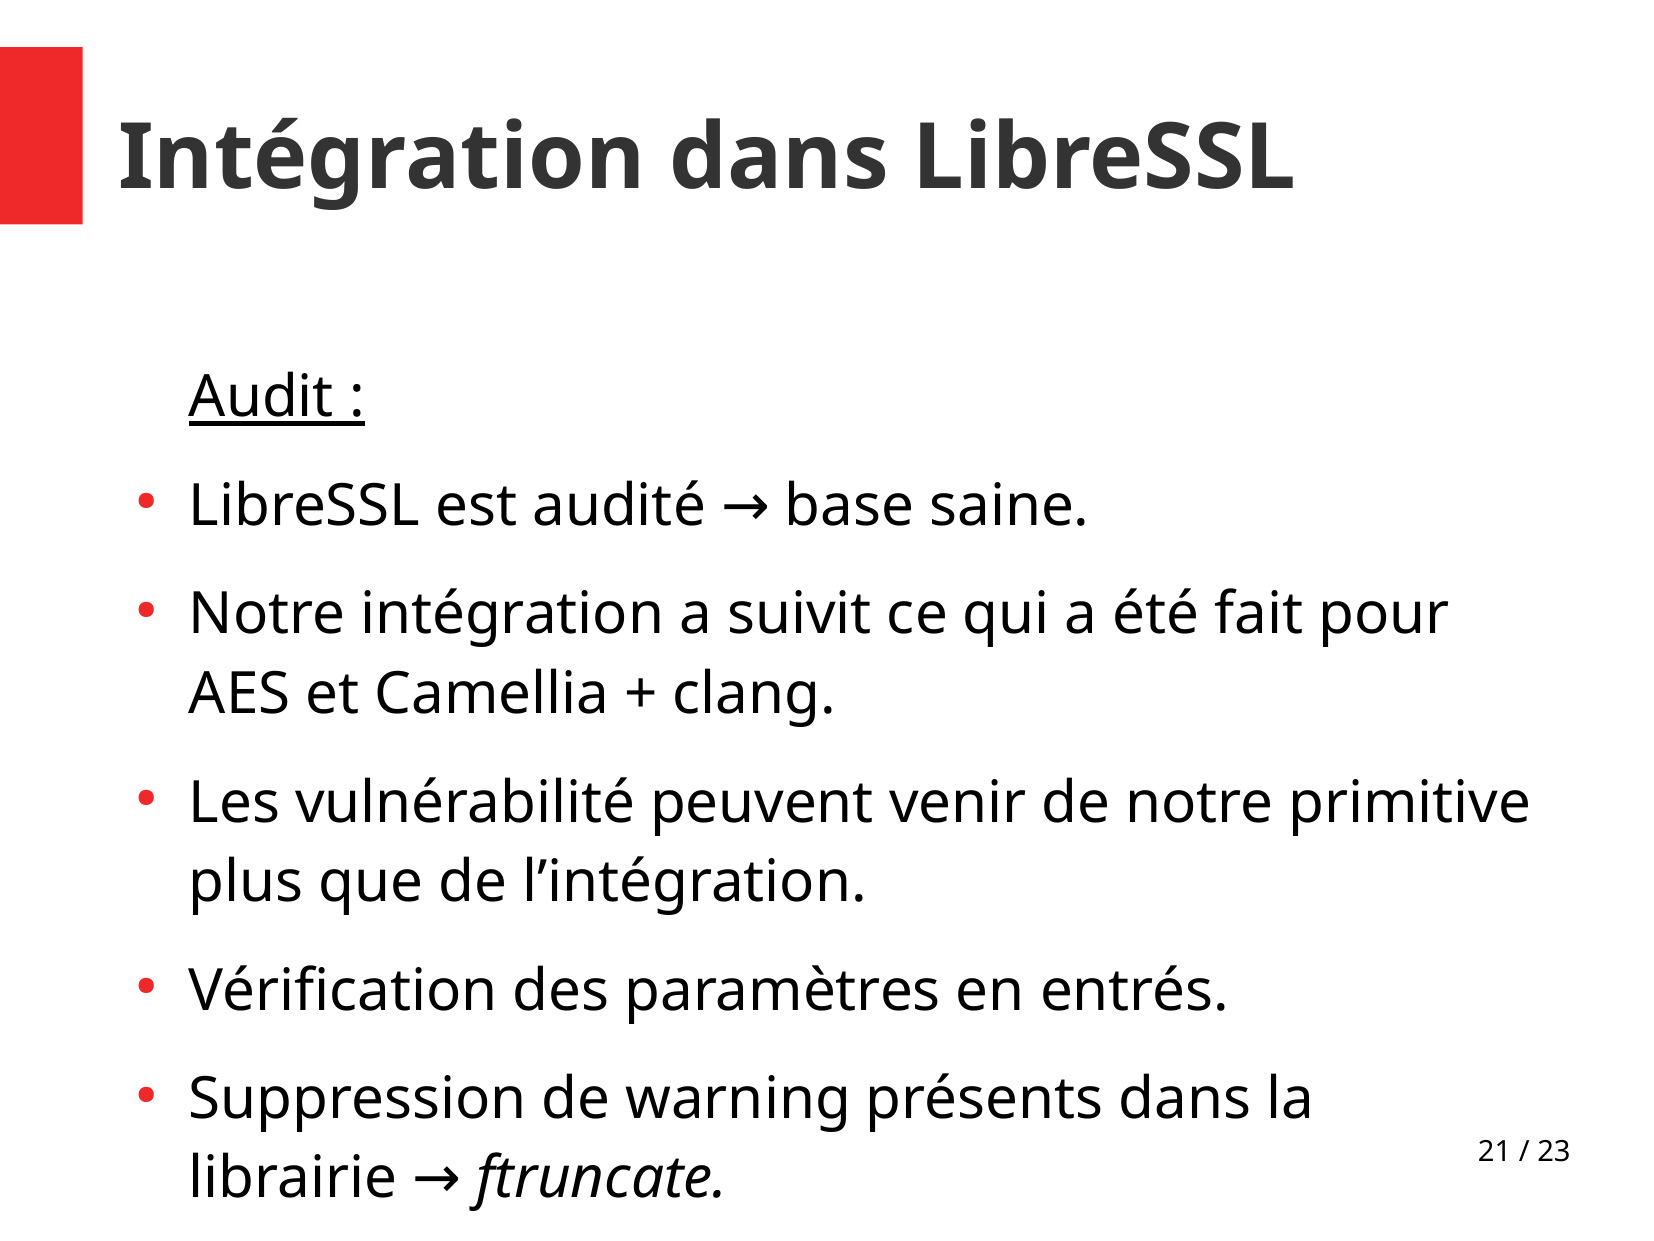

# Intégration dans LibreSSL
Audit :
LibreSSL est audité → base saine.
Notre intégration a suivit ce qui a été fait pour AES et Camellia + clang.
Les vulnérabilité peuvent venir de notre primitive plus que de l’intégration.
Vérification des paramètres en entrés.
Suppression de warning présents dans la librairie → ftruncate.
21